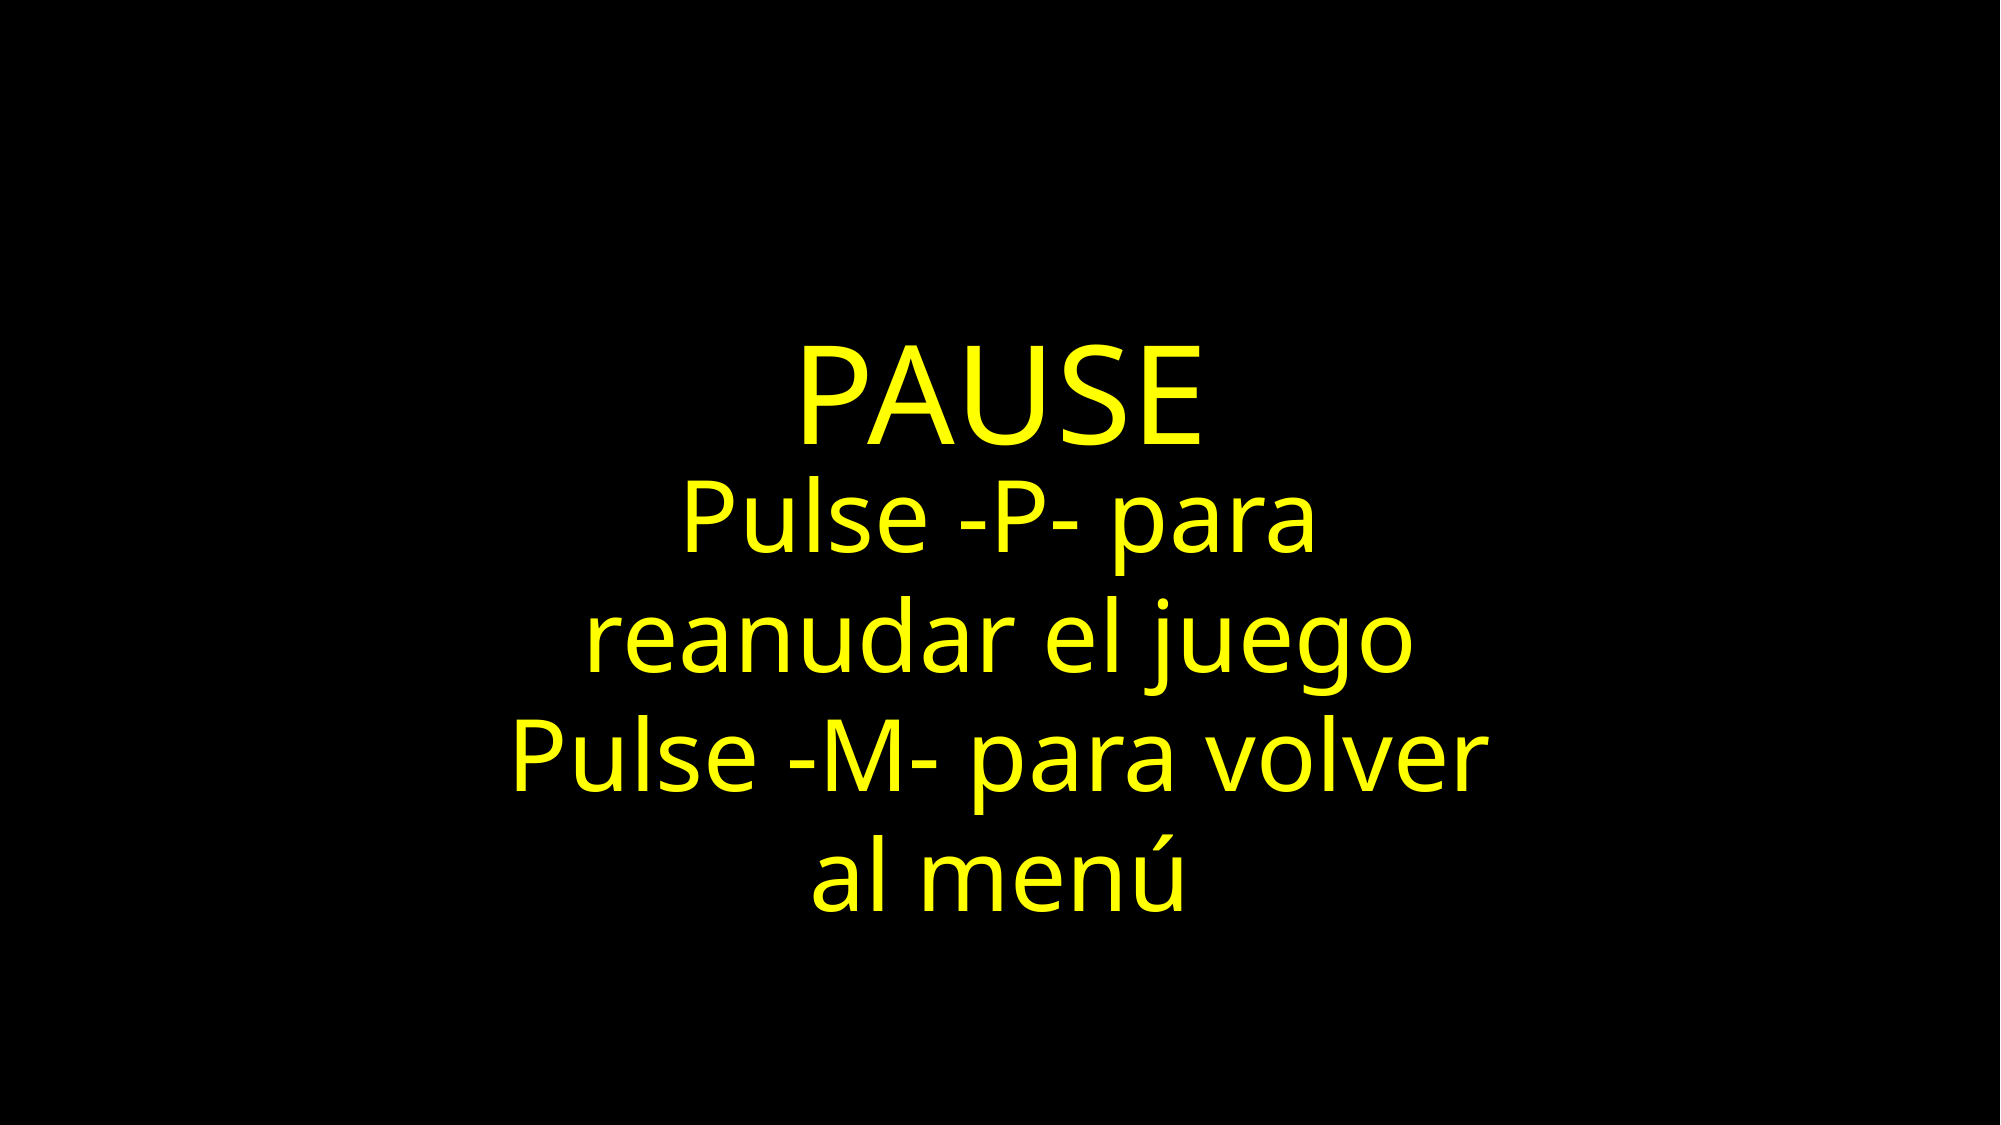

PAUSE
Pulse -P- para reanudar el juego
Pulse -M- para volver al menú